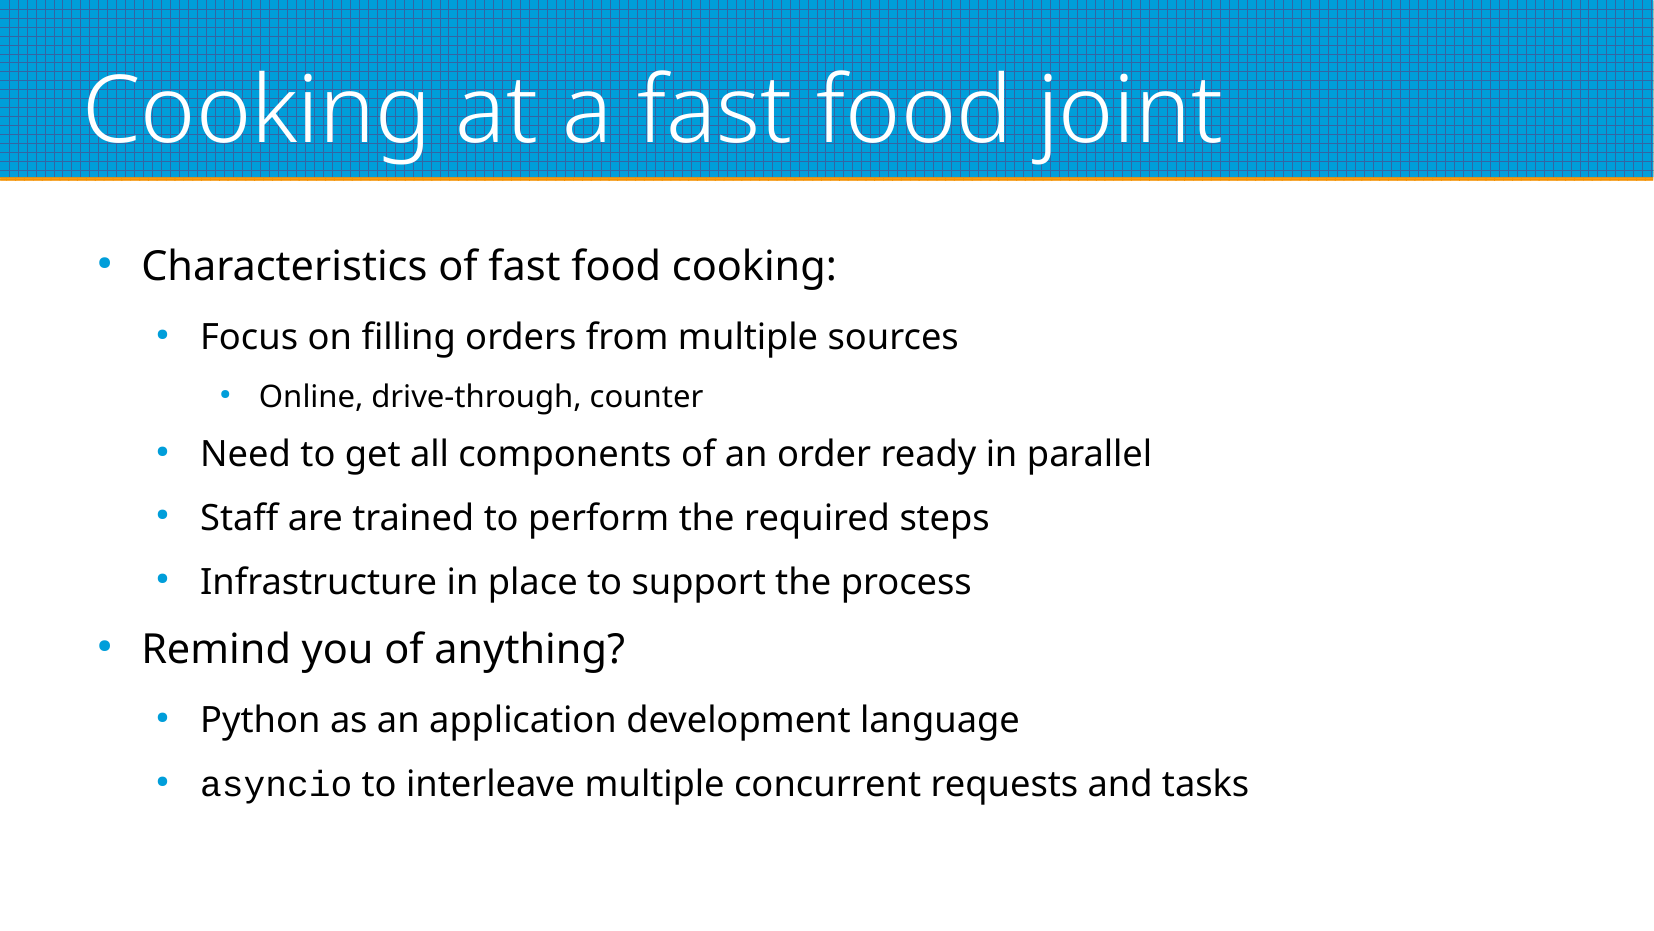

# Cooking at a fast food joint
Characteristics of fast food cooking:
Focus on filling orders from multiple sources
Online, drive-through, counter
Need to get all components of an order ready in parallel
Staff are trained to perform the required steps
Infrastructure in place to support the process
Remind you of anything?
Python as an application development language
asyncio to interleave multiple concurrent requests and tasks